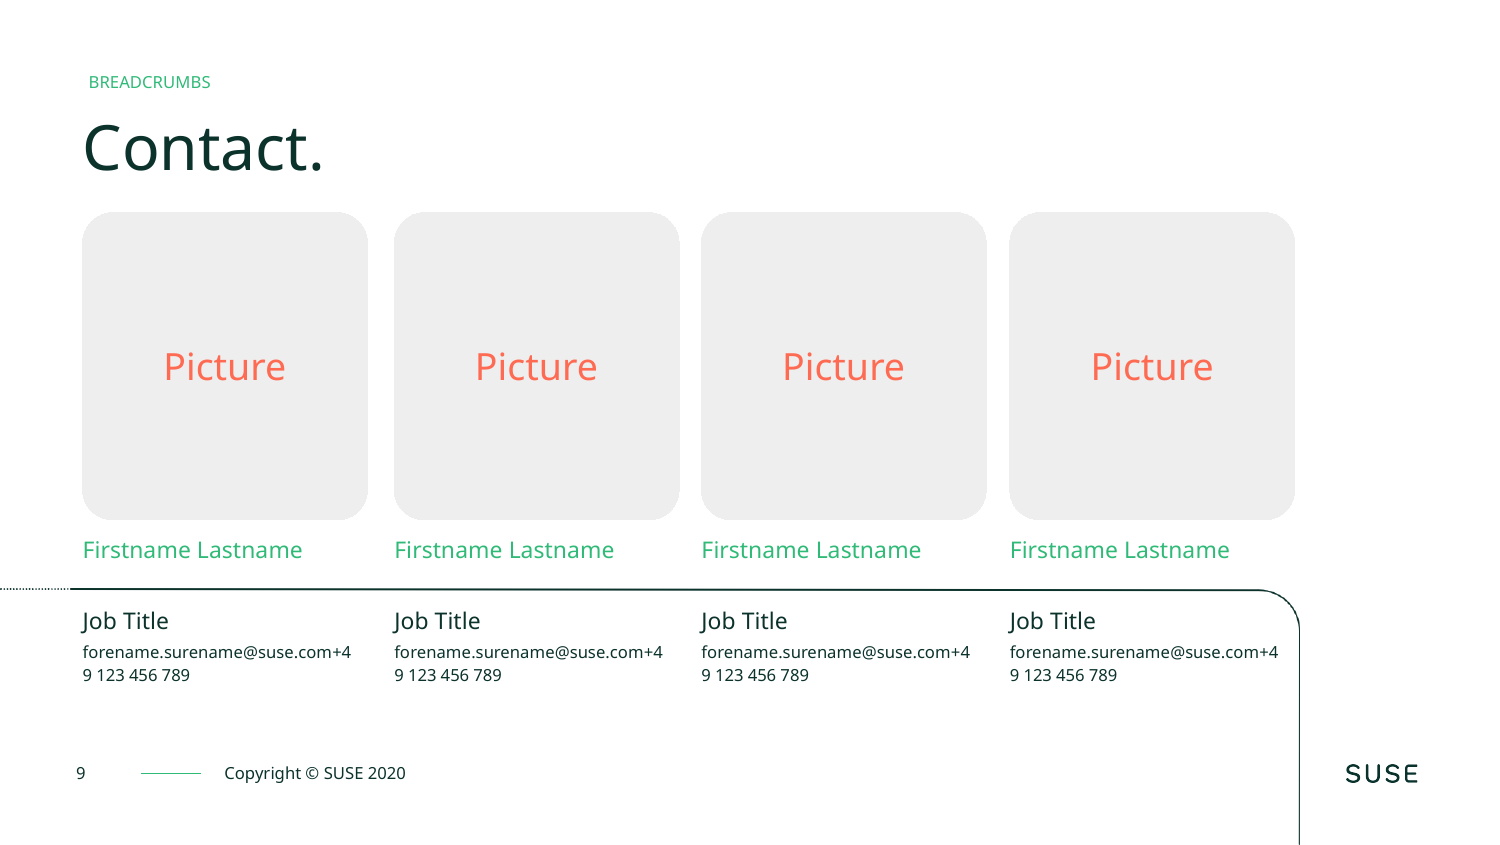

BREADCRUMBS
# Contact.
Picture
Picture
Picture
Picture
Firstname Lastname
Firstname Lastname
Firstname Lastname
Firstname Lastname
Job Title
Job Title
Job Title
Job Title
forename.surename@suse.com+49 123 456 789
forename.surename@suse.com+49 123 456 789
forename.surename@suse.com+49 123 456 789
forename.surename@suse.com+49 123 456 789